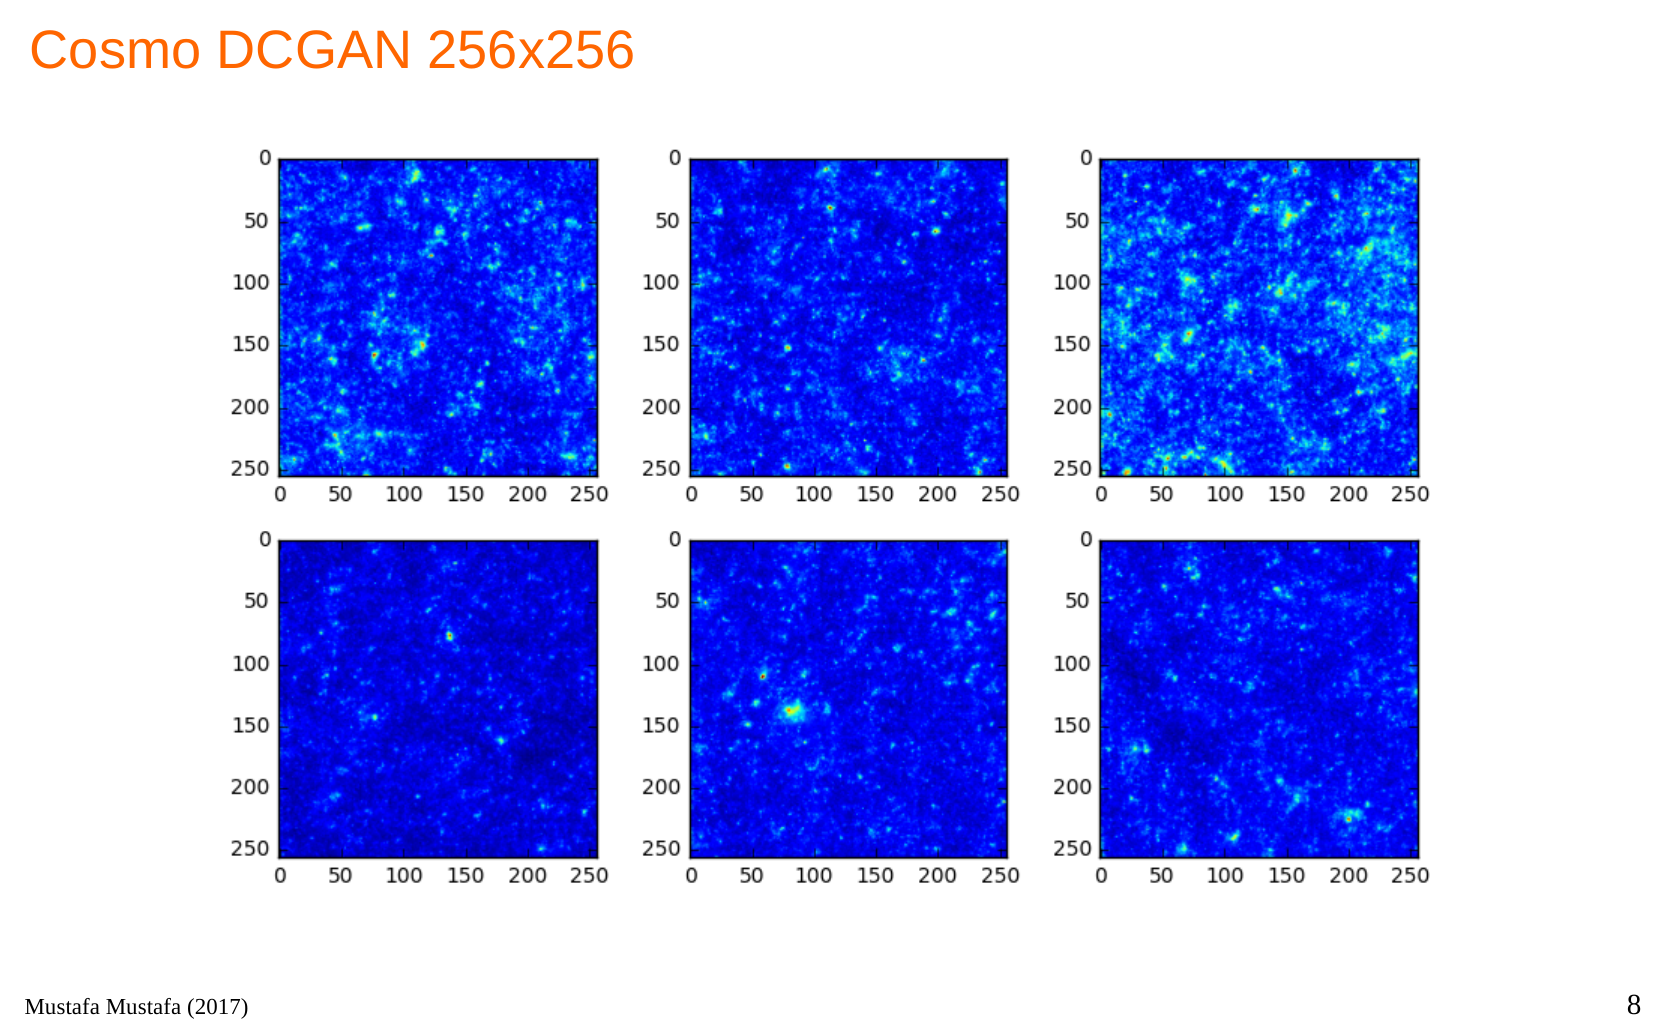

# Cosmo DCGAN 256x256
8
Mustafa Mustafa (2017)